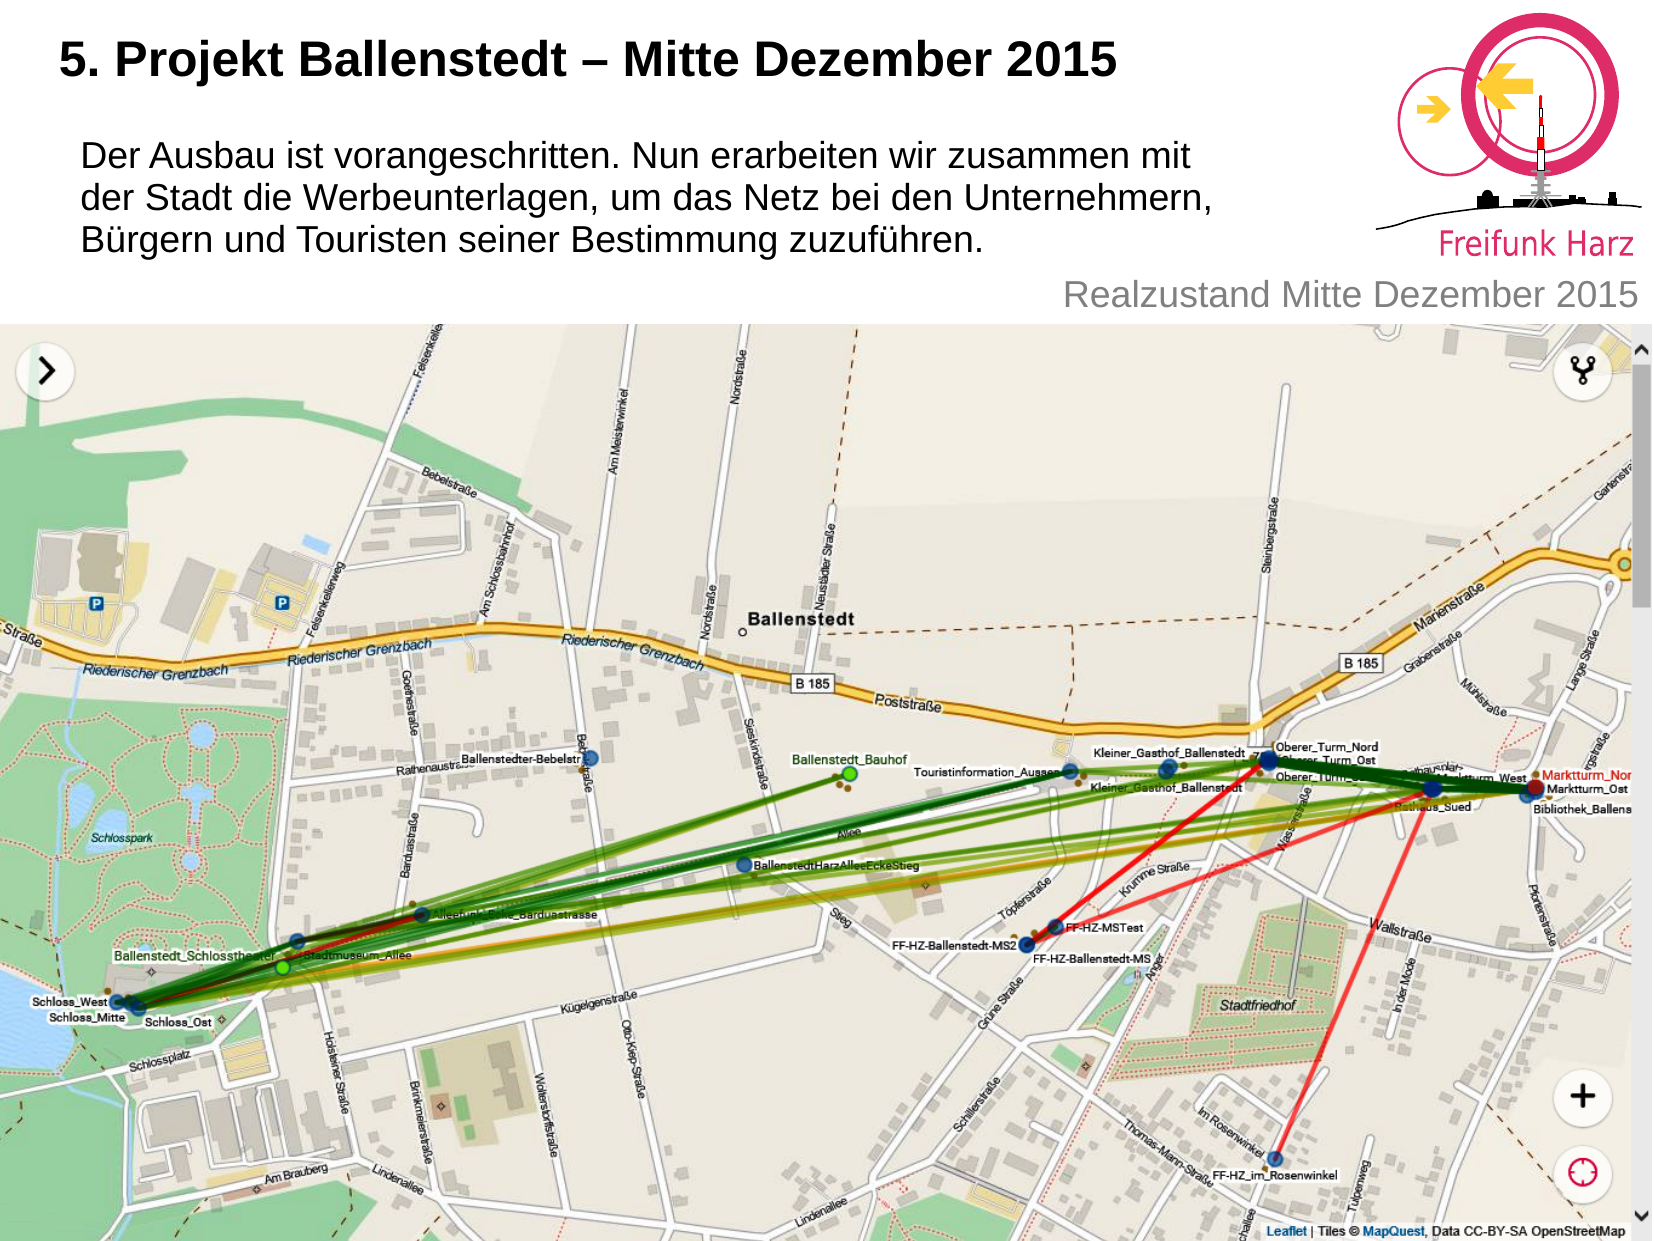

5. Projekt Ballenstedt – Mitte Dezember 2015
Der Ausbau ist vorangeschritten. Nun erarbeiten wir zusammen mit der Stadt die Werbeunterlagen, um das Netz bei den Unternehmern, Bürgern und Touristen seiner Bestimmung zuzuführen.
Realzustand Mitte Dezember 2015